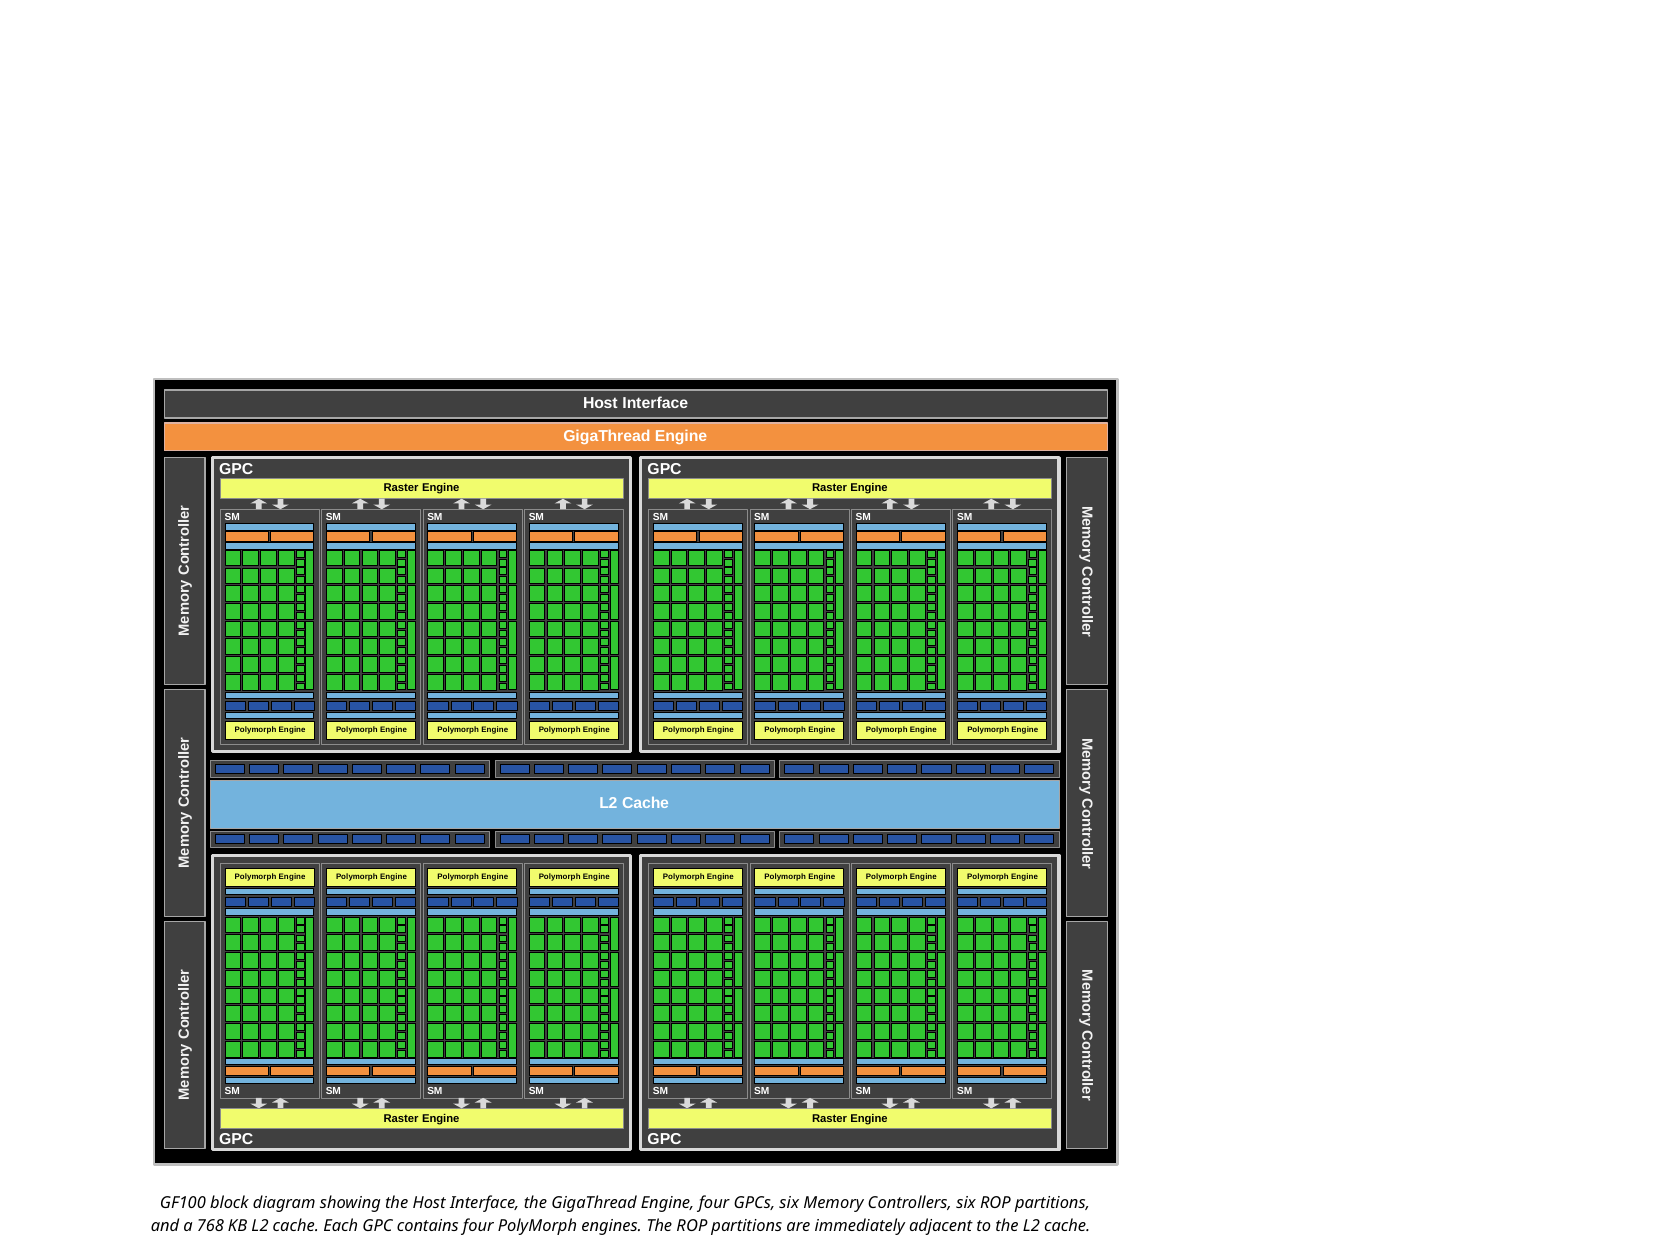

Host Interface
GigaThread Engine
GPC
GPC
Raster Engine
Raster Engine
SM
SM
SM
SM
SM
SM
SM
SM
Memory Controller
Memory Controller
Polymorph Engine
Polymorph Engine
Polymorph Engine
Polymorph Engine
Polymorph Engine
Polymorph Engine
Polymorph Engine
Polymorph Engine
L2 Cache
Memory Controller
Memory Controller
Polymorph Engine
Polymorph Engine
Polymorph Engine
Polymorph Engine
Polymorph Engine
Polymorph Engine
Polymorph Engine
Polymorph Engine
Memory Controller
Memory Controller
SM
SM
SM
SM
SM
SM
SM
SM
Raster Engine
Raster Engine
GPC
GPC
GF100 block diagram showing the Host Interface, the GigaThread Engine, four GPCs, six Memory Controllers, six ROP partitions,
and a 768 KB L2 cache. Each GPC contains four PolyMorph engines. The ROP partitions are immediately adjacent to the L2 cache.